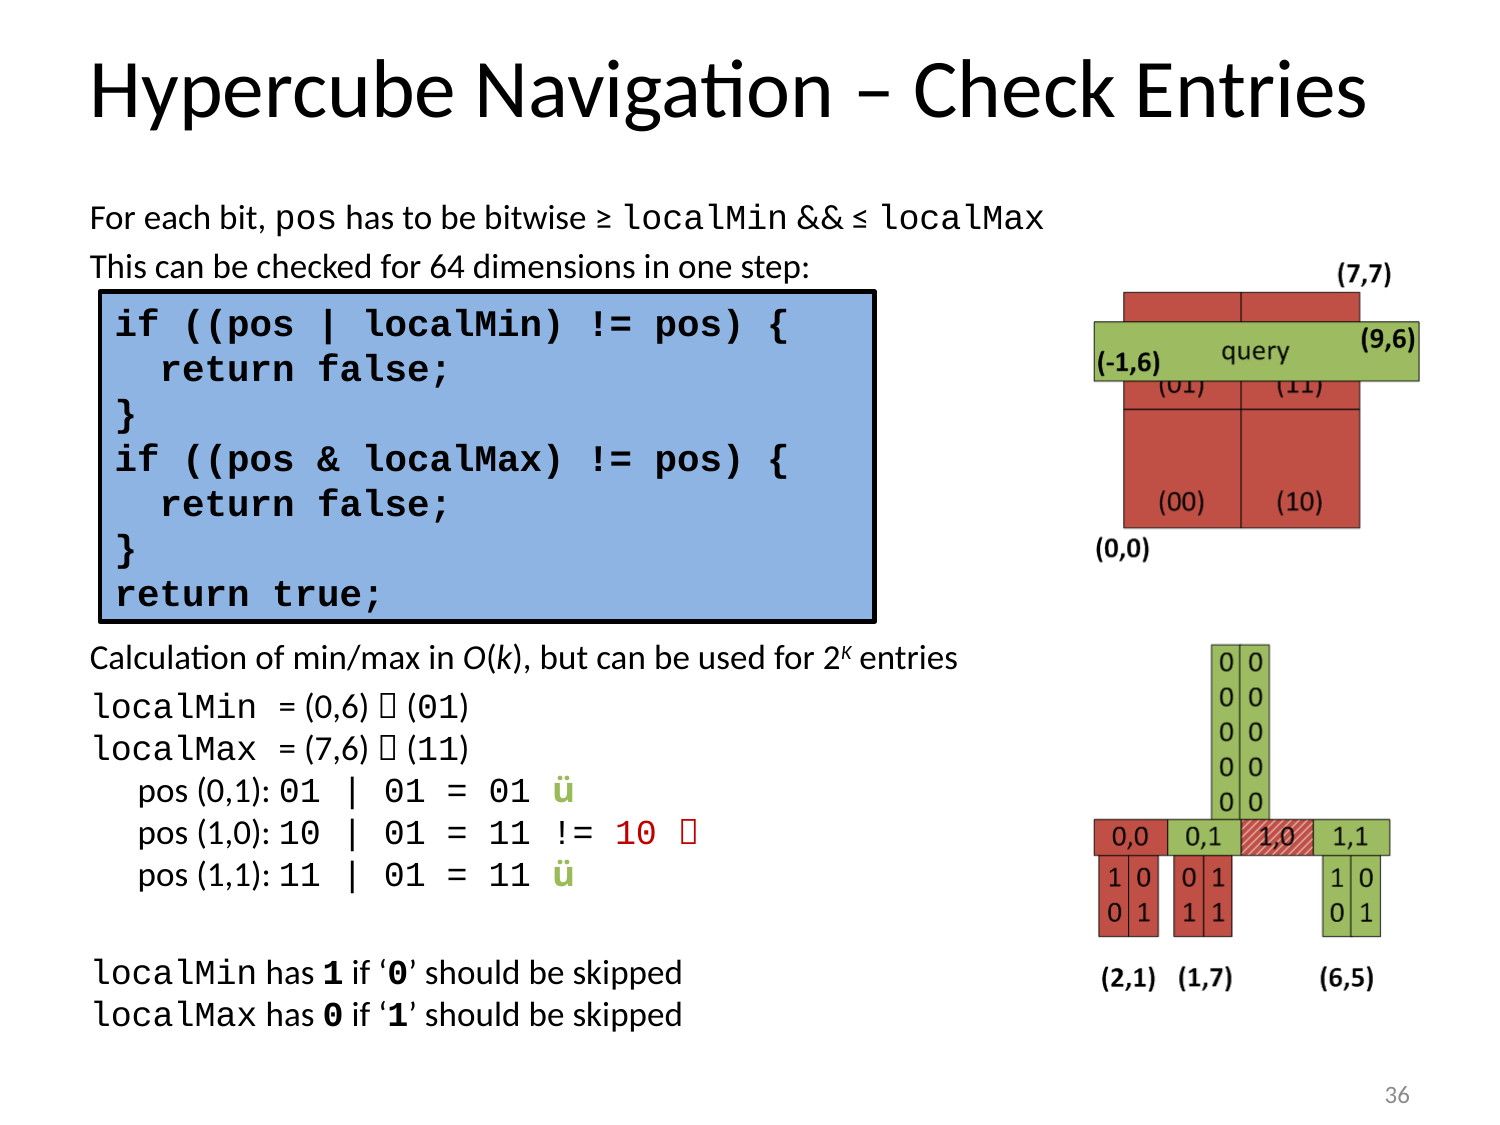

Hypercube Navigation – Check Entries
For each bit, pos has to be bitwise ≥ localMin && ≤ localMax
This can be checked for 64 dimensions in one step:
Calculation of min/max in O(k), but can be used for 2K entries
localMin = (0,6)  (01)
localMax = (7,6)  (11)
 pos (0,1): 01 | 01 = 01 ü
 pos (1,0): 10 | 01 = 11 != 10
 pos (1,1): 11 | 01 = 11 ü
localMin has 1 if ‘0’ should be skipped
localMax has 0 if ‘1’ should be skipped
if ((pos | localMin) != pos) {
 return false;
}
if ((pos & localMax) != pos) {
 return false;
}
return true;